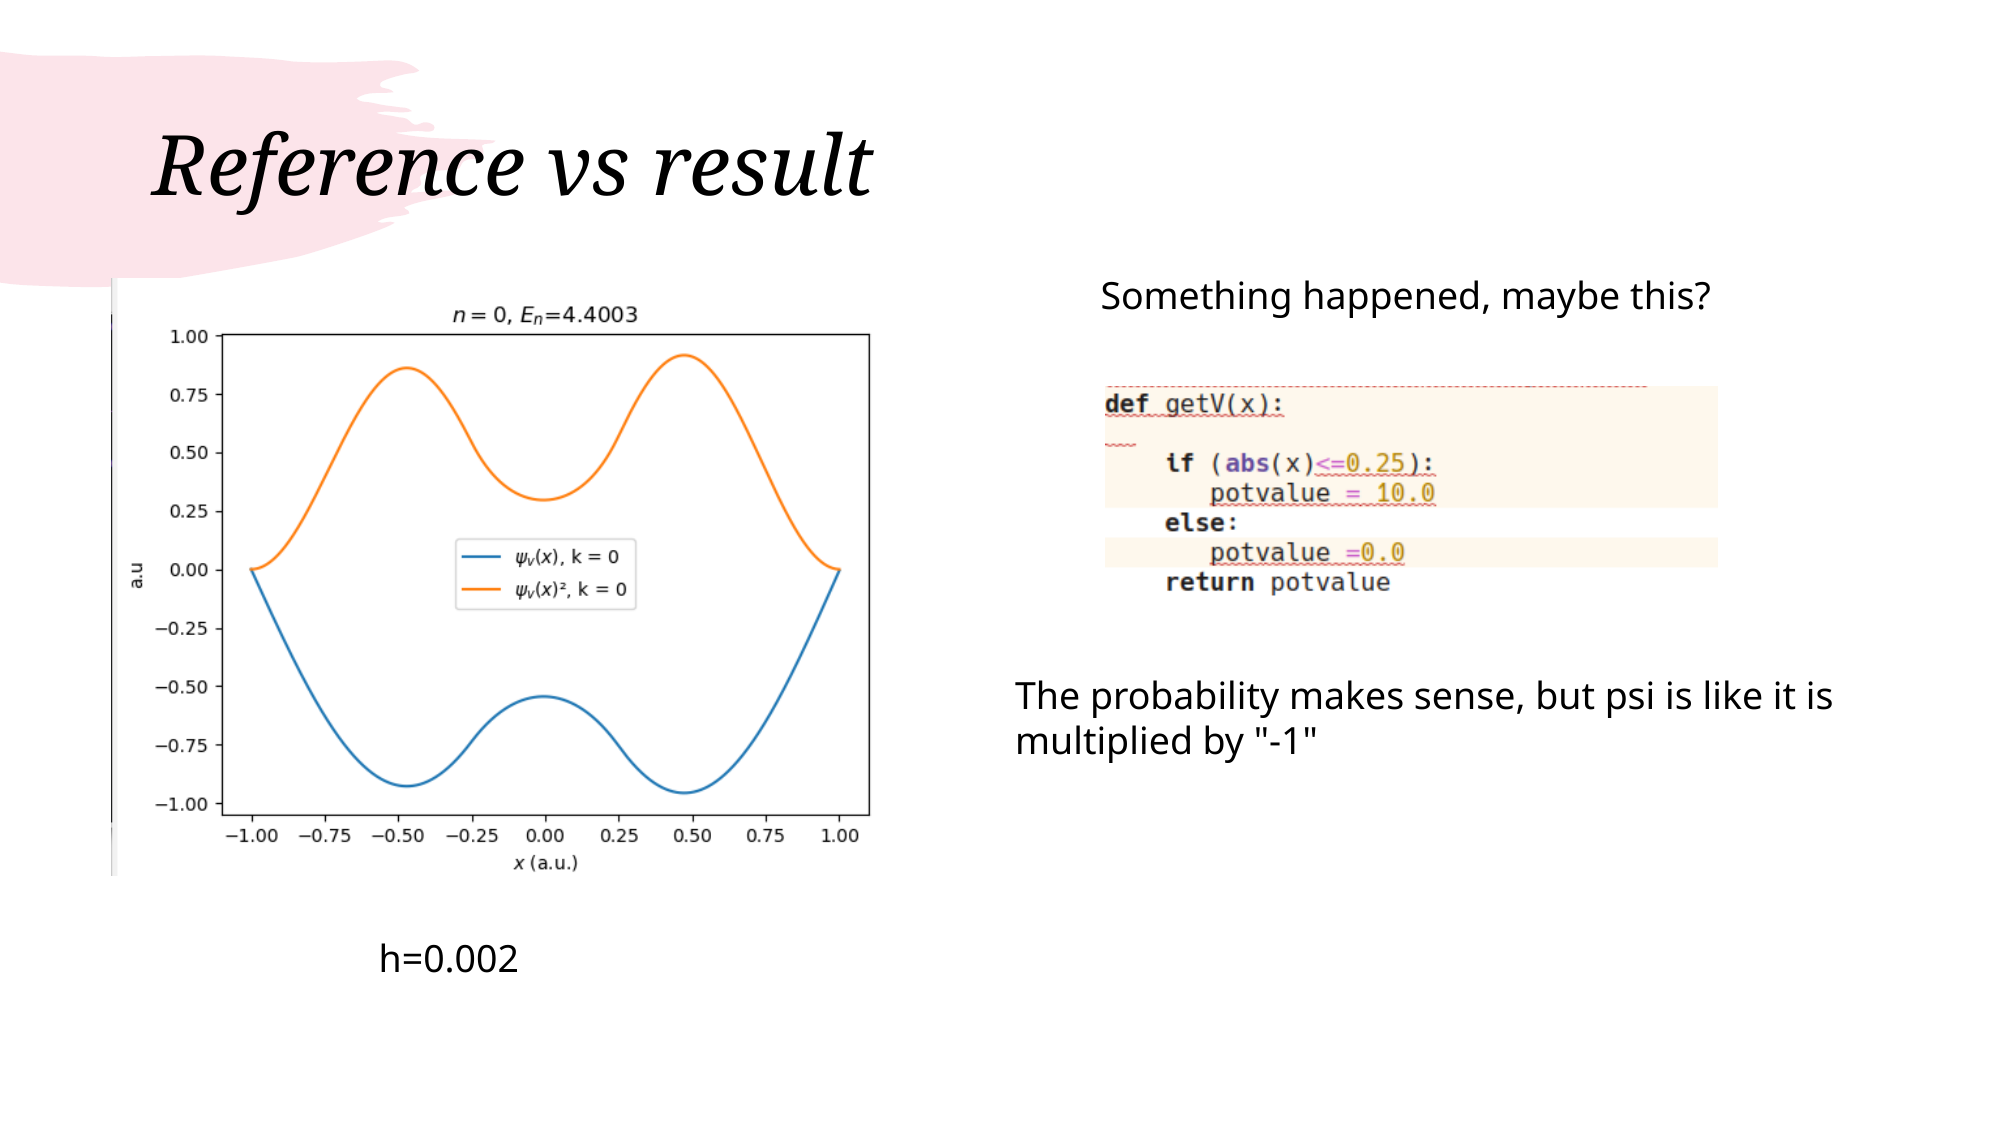

# Reference vs result
Something happened, maybe this?
The probability makes sense, but psi is like it is multiplied by "-1"
h=0.002